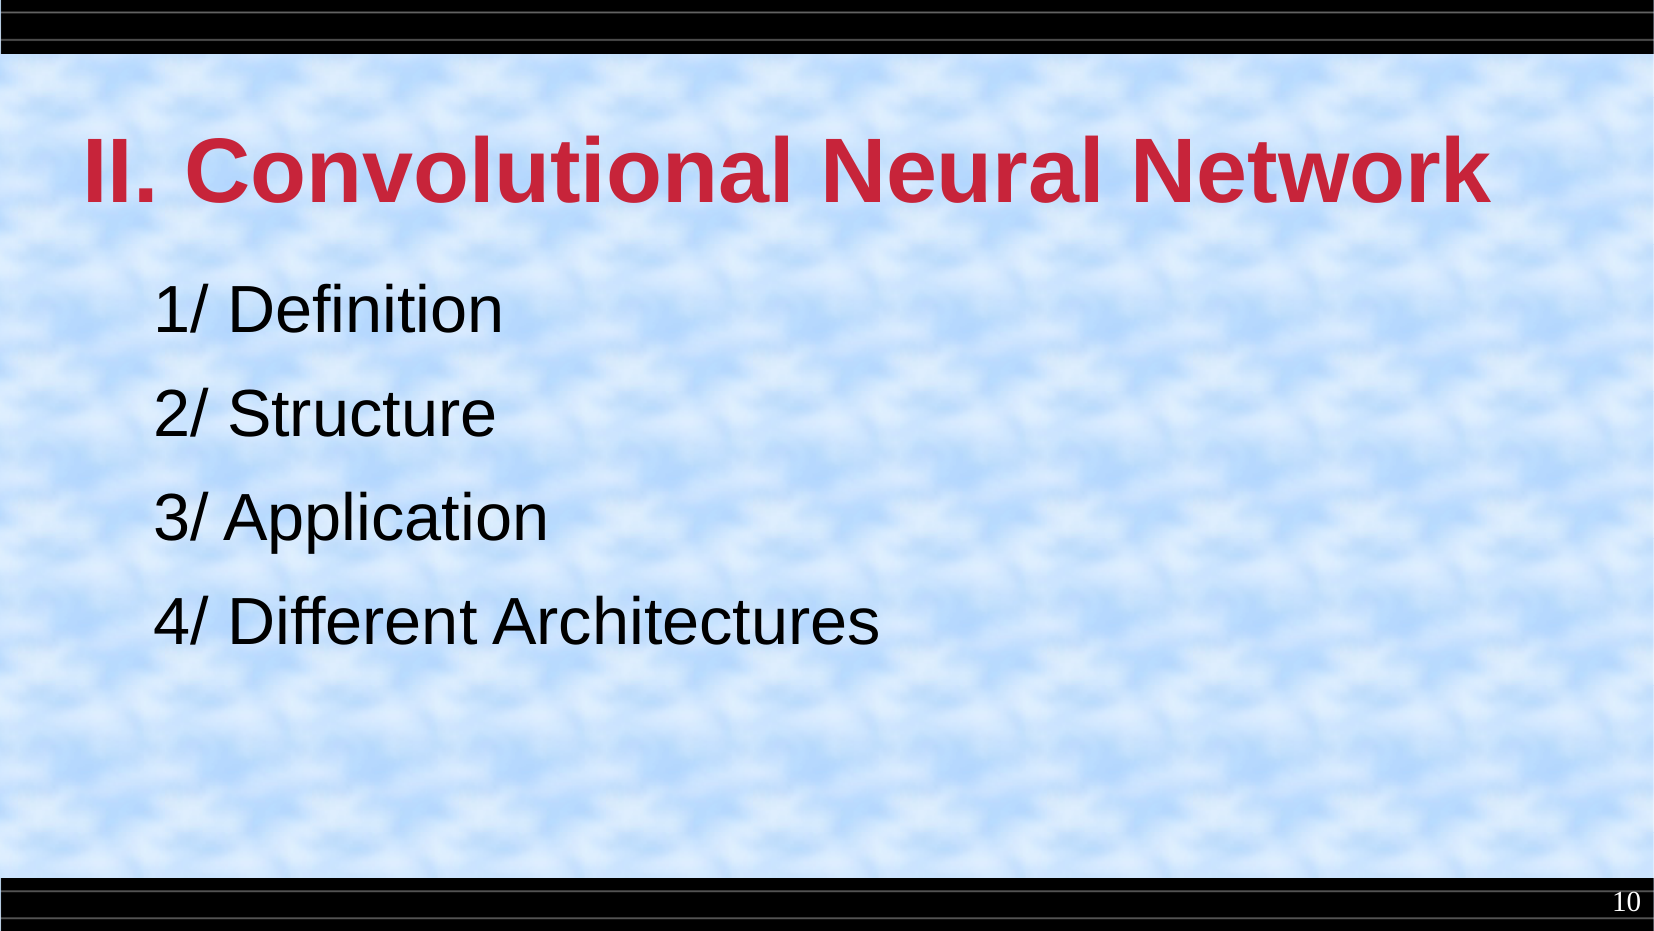

# II. Convolutional Neural Network
1/ Definition
2/ Structure
3/ Application
4/ Different Architectures